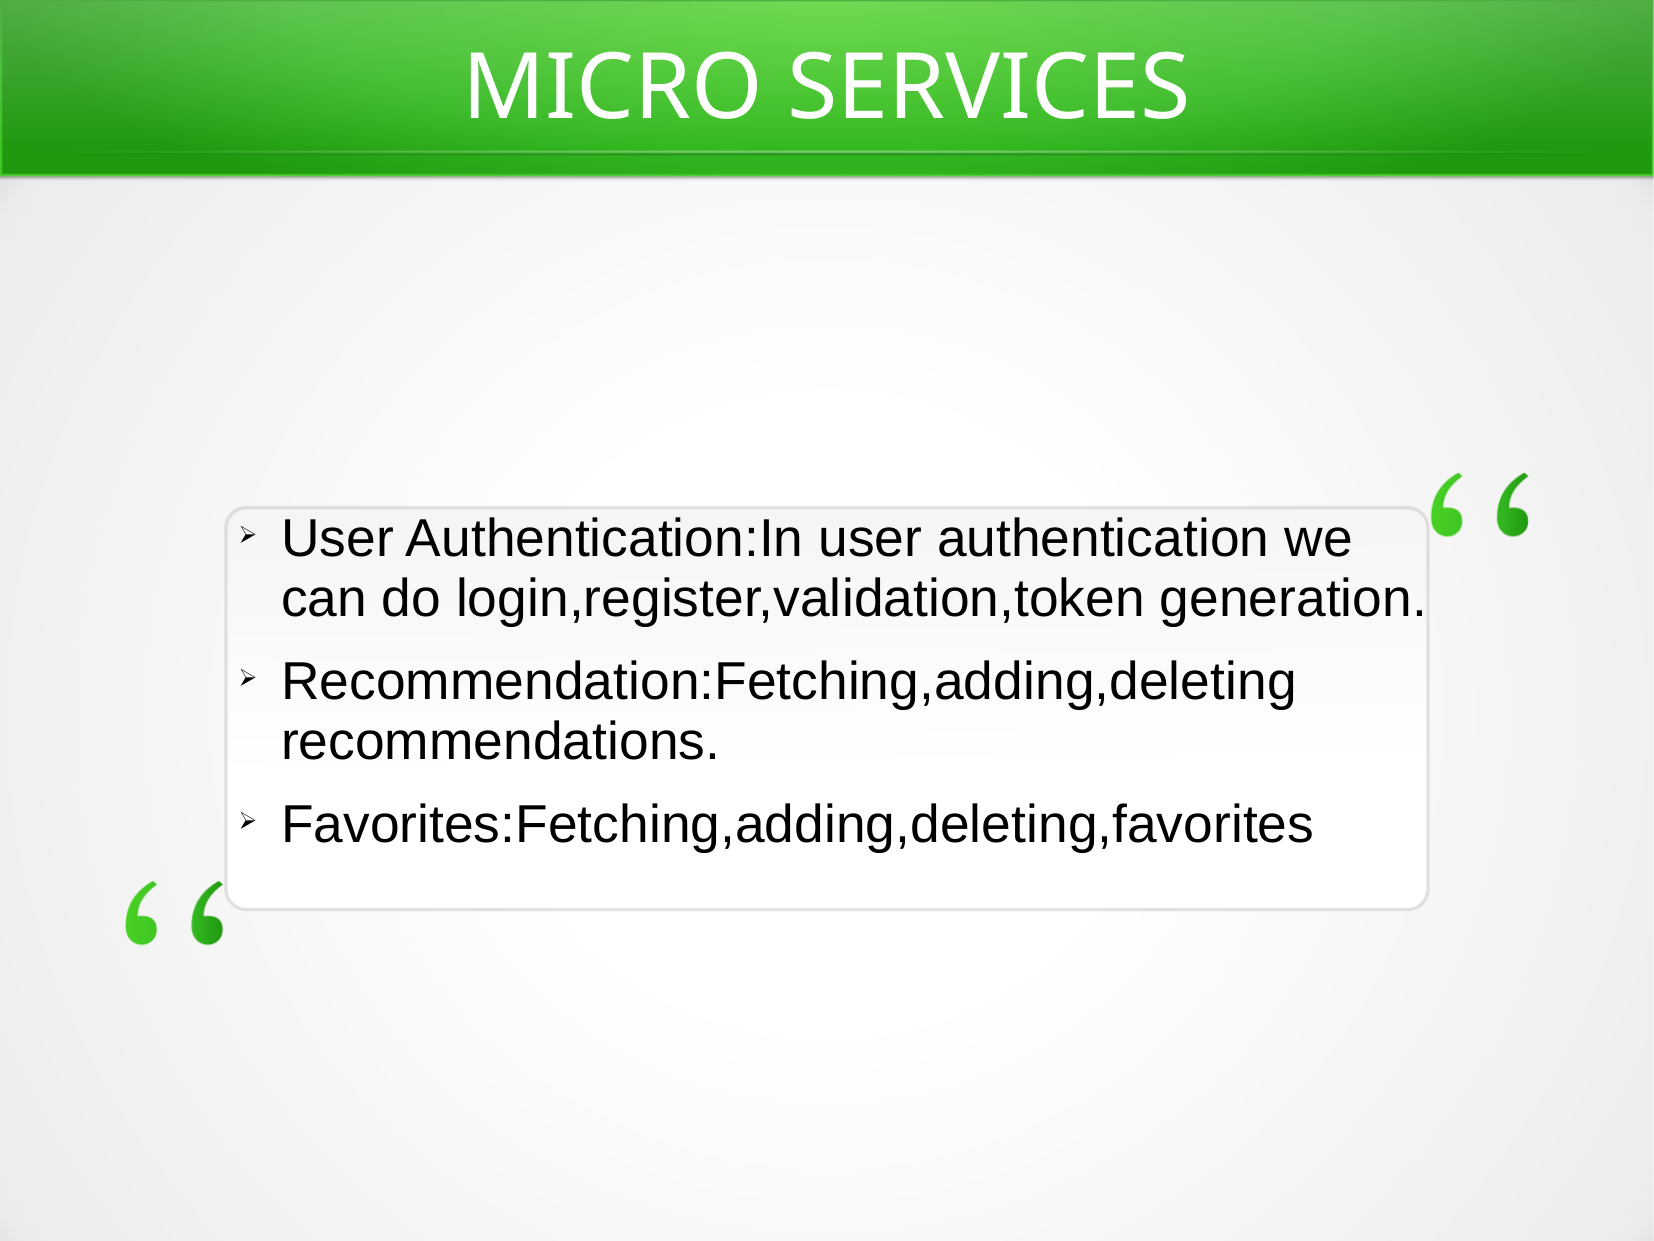

# MICRO SERVICES
User Authentication:In user authentication we can do login,register,validation,token generation.
Recommendation:Fetching,adding,deleting recommendations.
Favorites:Fetching,adding,deleting,favorites